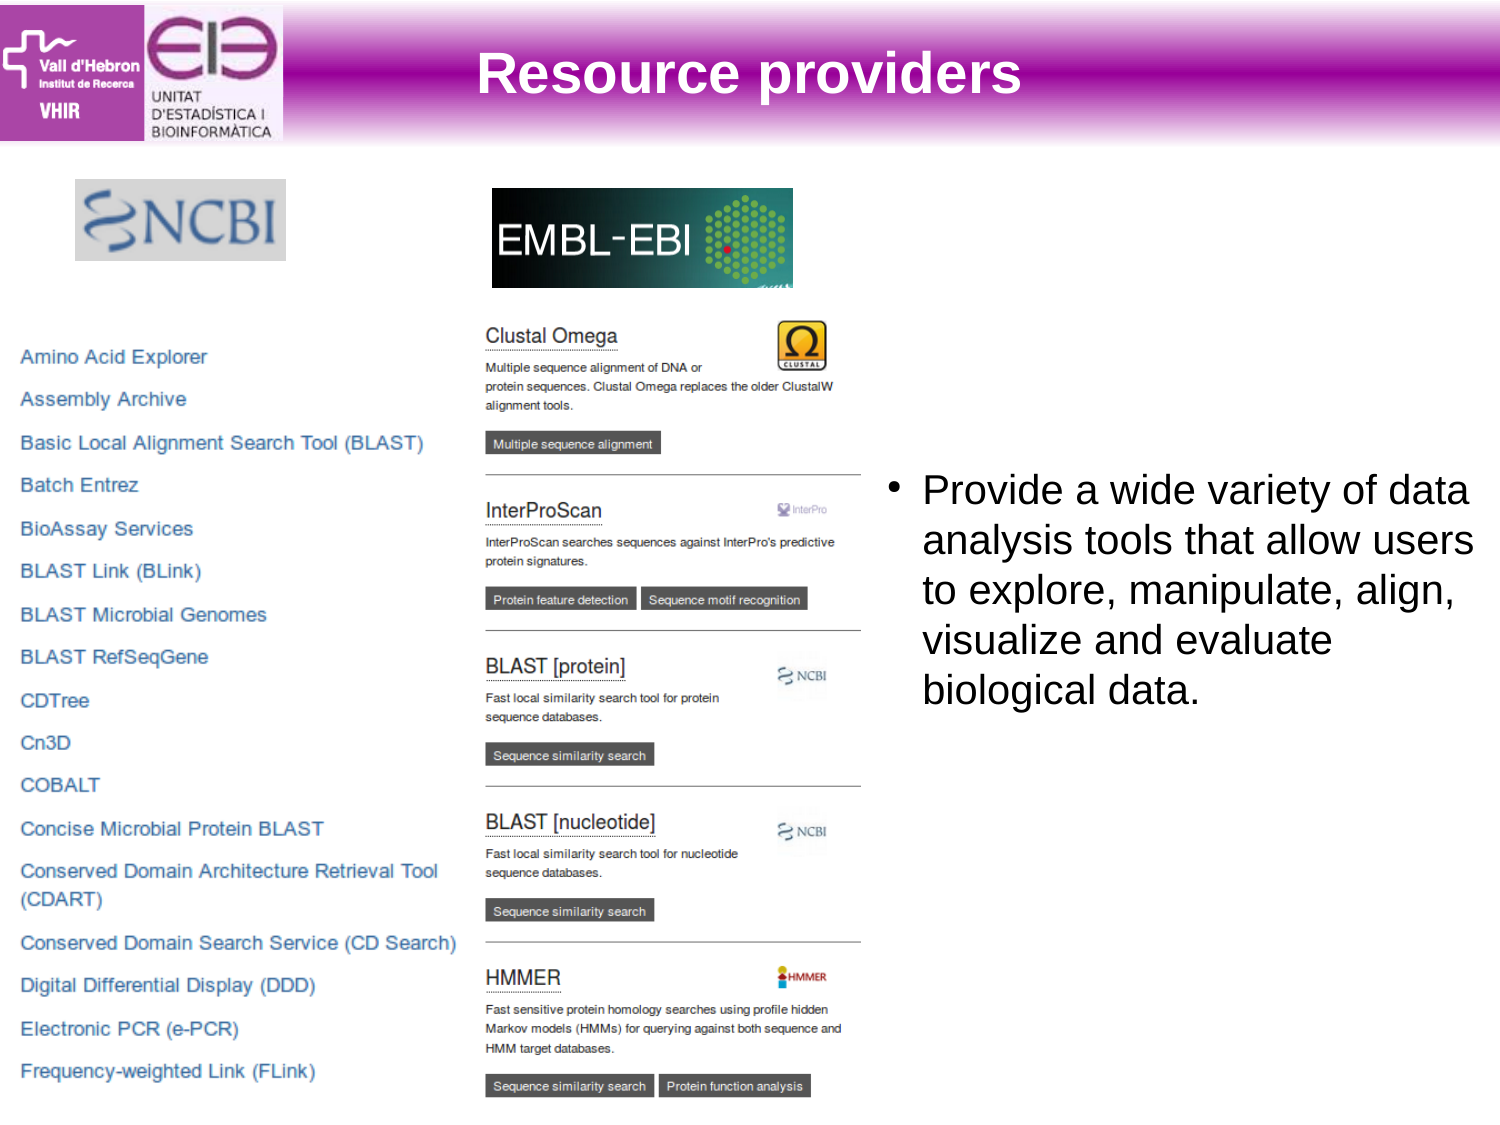

Resource providers
Provide a wide variety of data analysis tools that allow users to explore, manipulate, align, visualize and evaluate biological data.